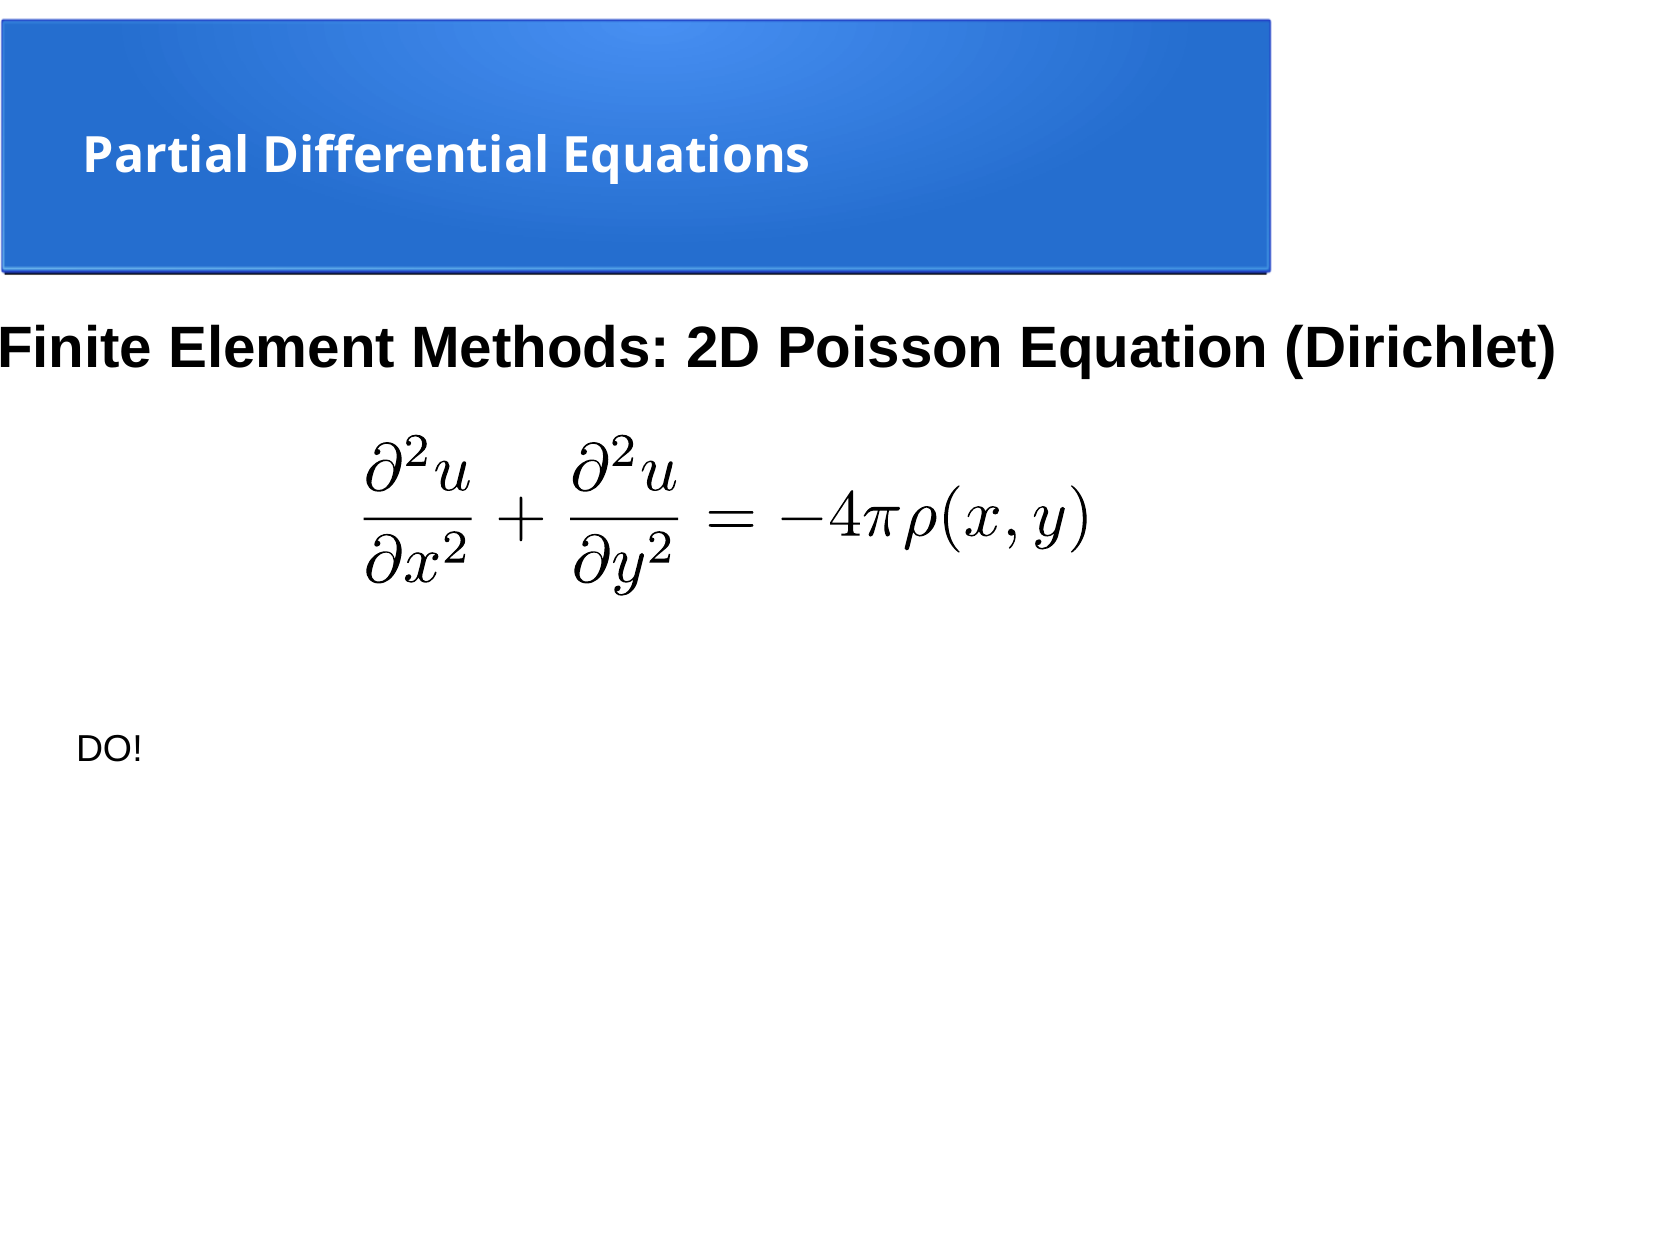

Partial Differential Equations
Finite Element Methods: 2D Poisson Equation (Dirichlet)
DO!